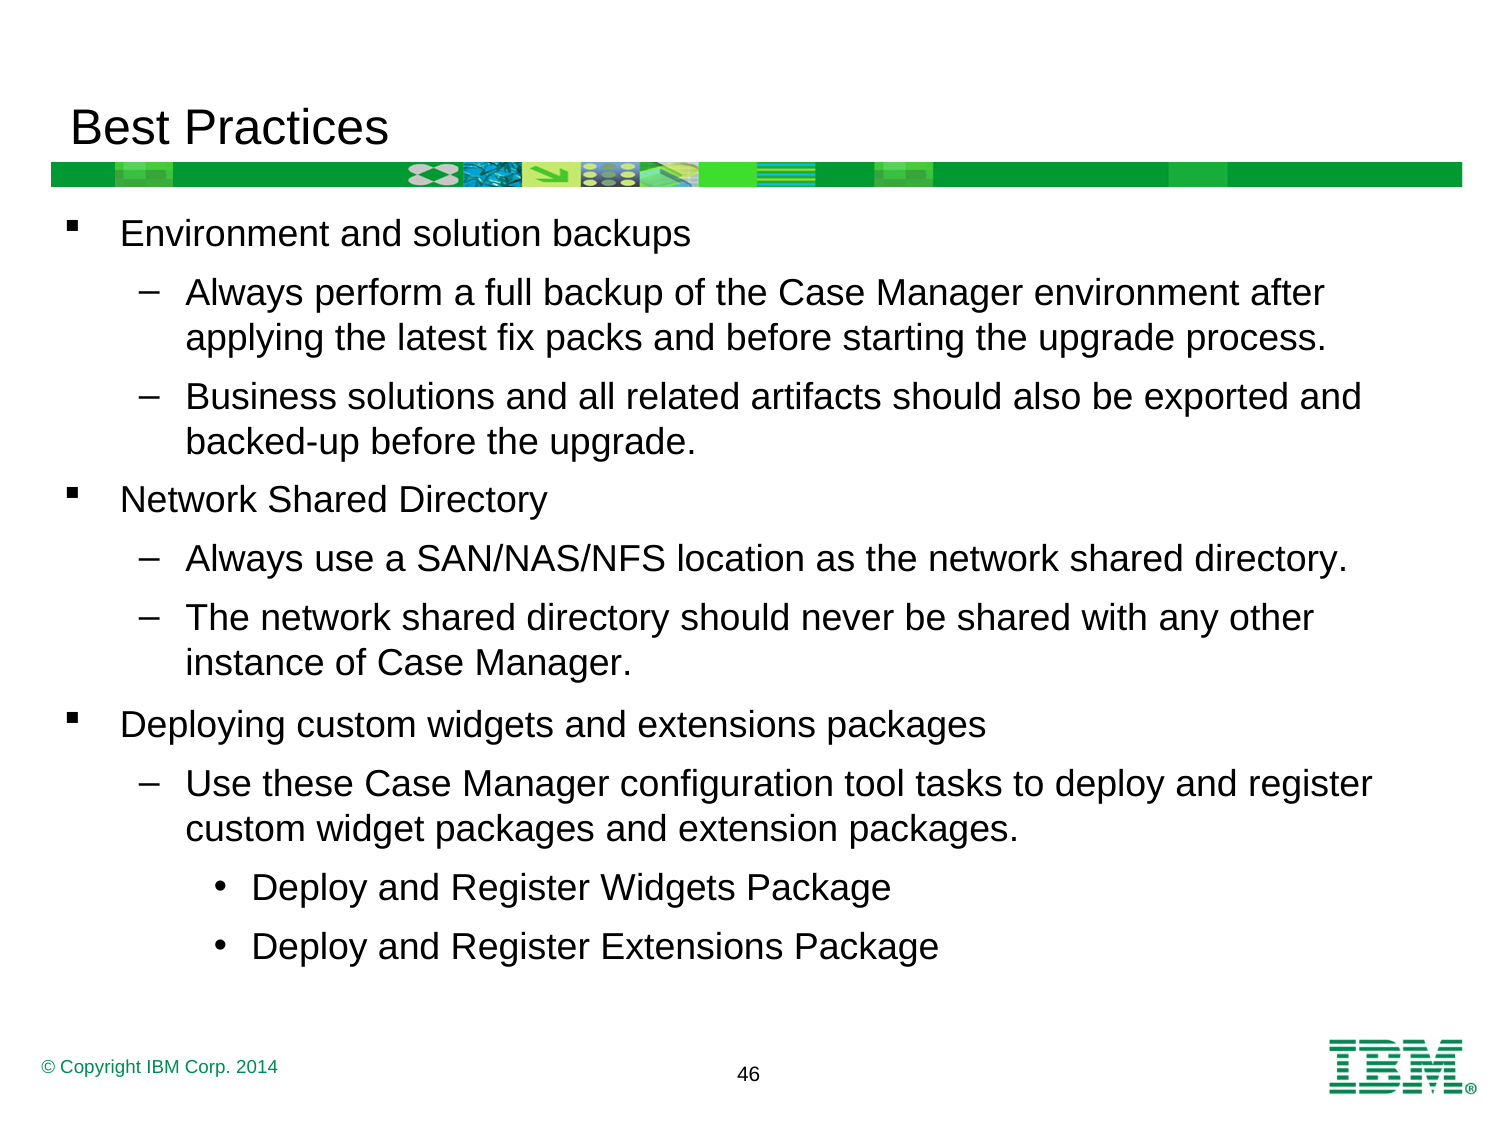

# Best Practices
Environment and solution backups
Always perform a full backup of the Case Manager environment after applying the latest fix packs and before starting the upgrade process.
Business solutions and all related artifacts should also be exported and backed-up before the upgrade.
Network Shared Directory
Always use a SAN/NAS/NFS location as the network shared directory.
The network shared directory should never be shared with any other instance of Case Manager.
Deploying custom widgets and extensions packages
Use these Case Manager configuration tool tasks to deploy and register custom widget packages and extension packages.
Deploy and Register Widgets Package
Deploy and Register Extensions Package
46